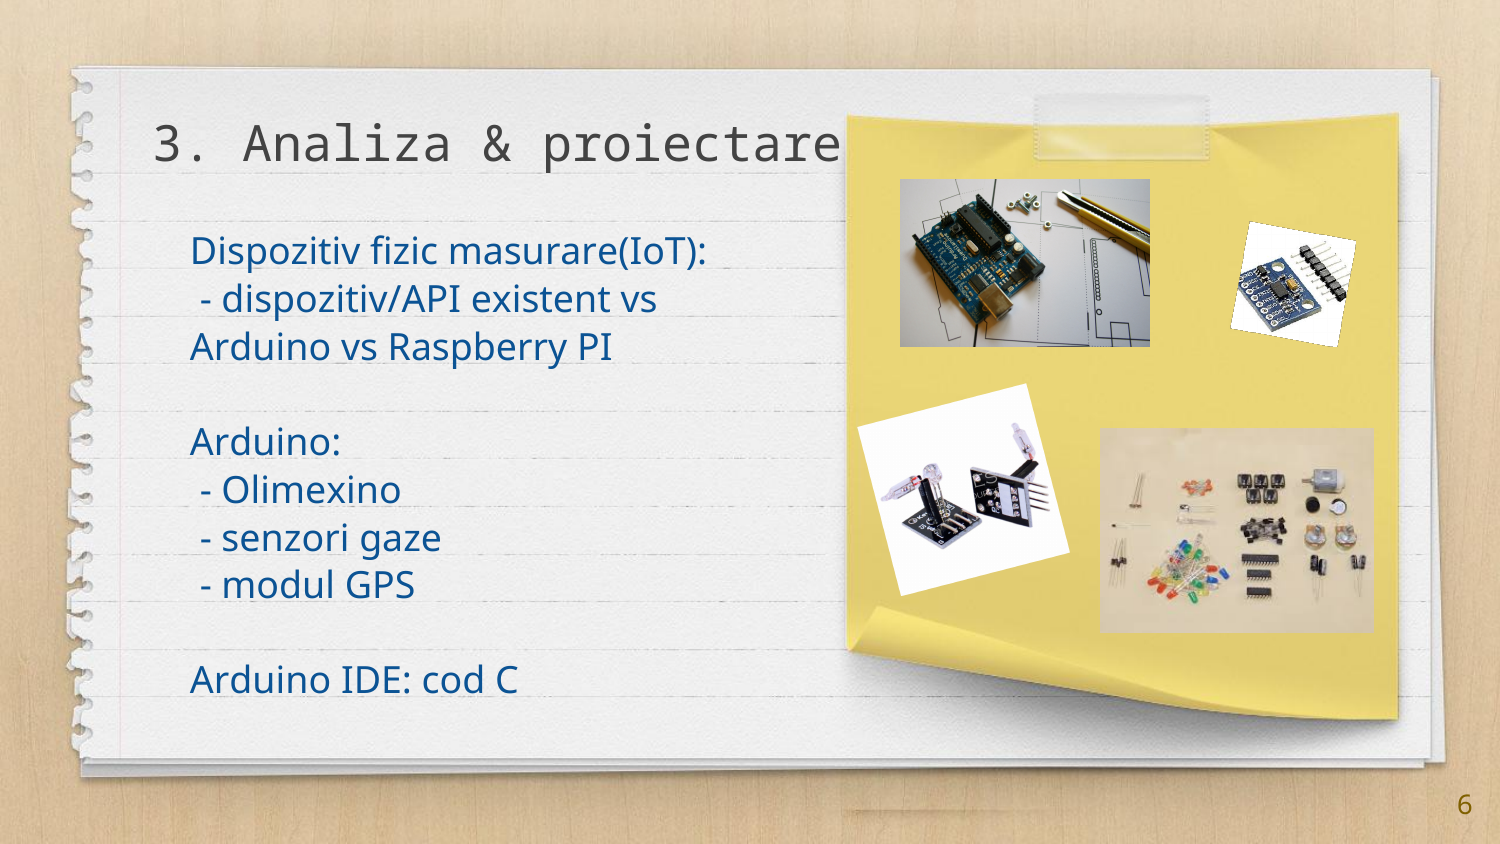

# 3. Analiza & proiectare
Dispozitiv fizic masurare(IoT):
 - dispozitiv/API existent vs Arduino vs Raspberry PI
Arduino:
 - Olimexino
 - senzori gaze
 - modul GPS
Arduino IDE: cod C